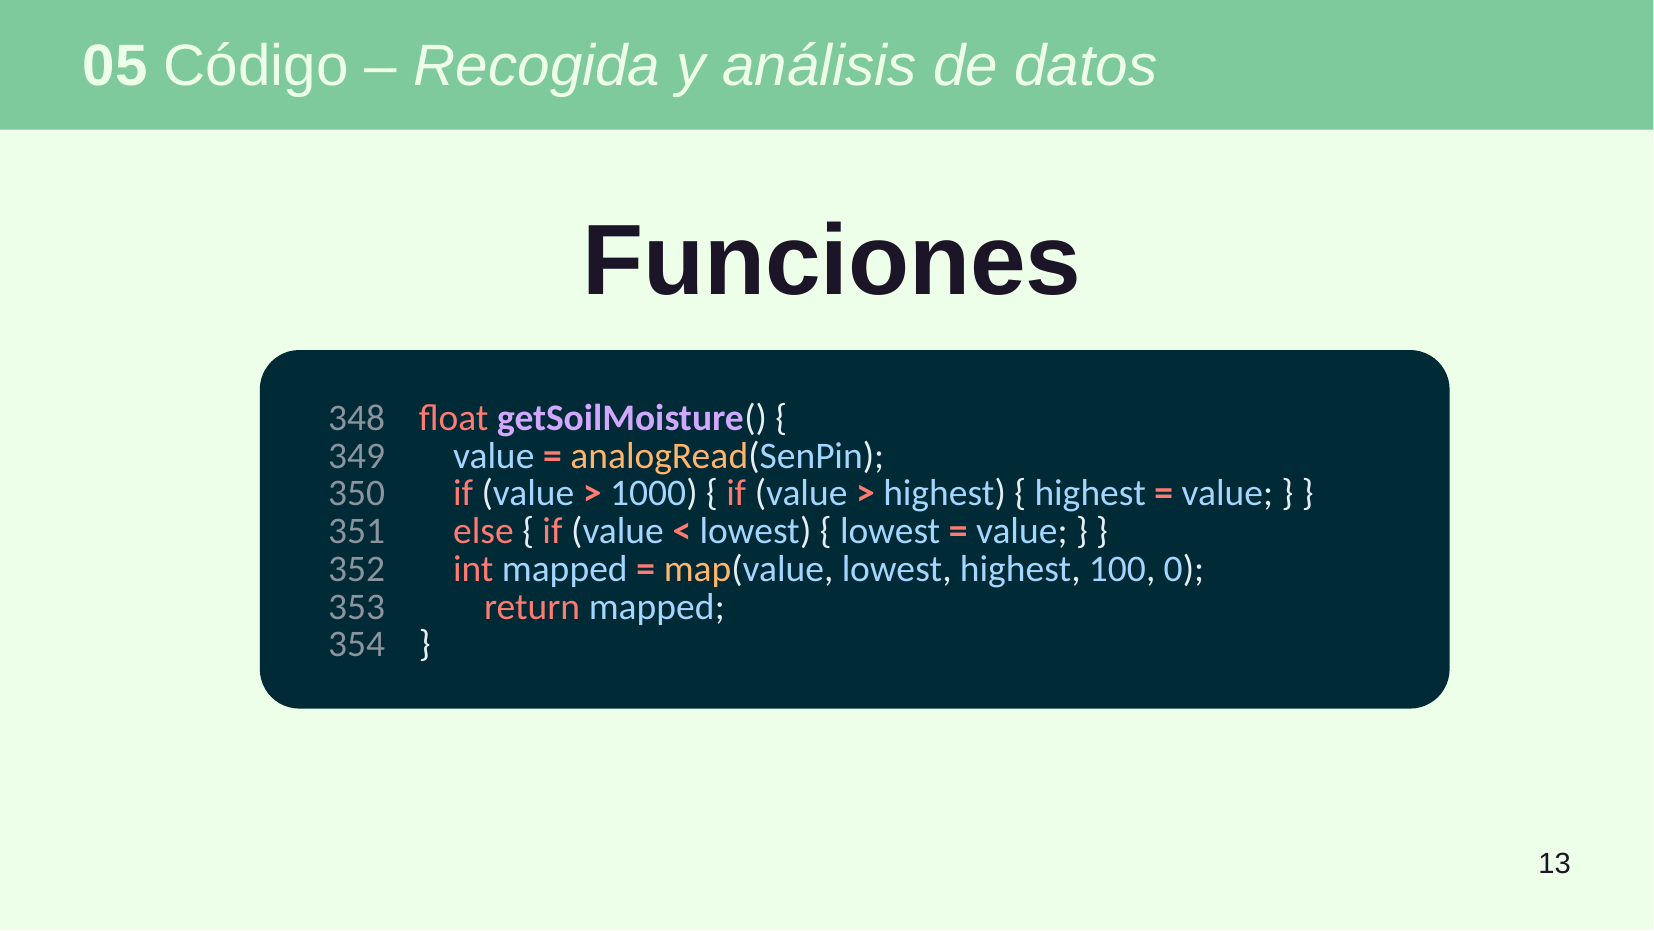

# 05 Código – Recogida y análisis de datos
Funciones
348 float getSoilMoisture() {
349 value = analogRead(SenPin);
350 if (value > 1000) { if (value > highest) { highest = value; } }
351 else { if (value < lowest) { lowest = value; } }
352 int mapped = map(value, lowest, highest, 100, 0);
353 	 return mapped;
354 }
13